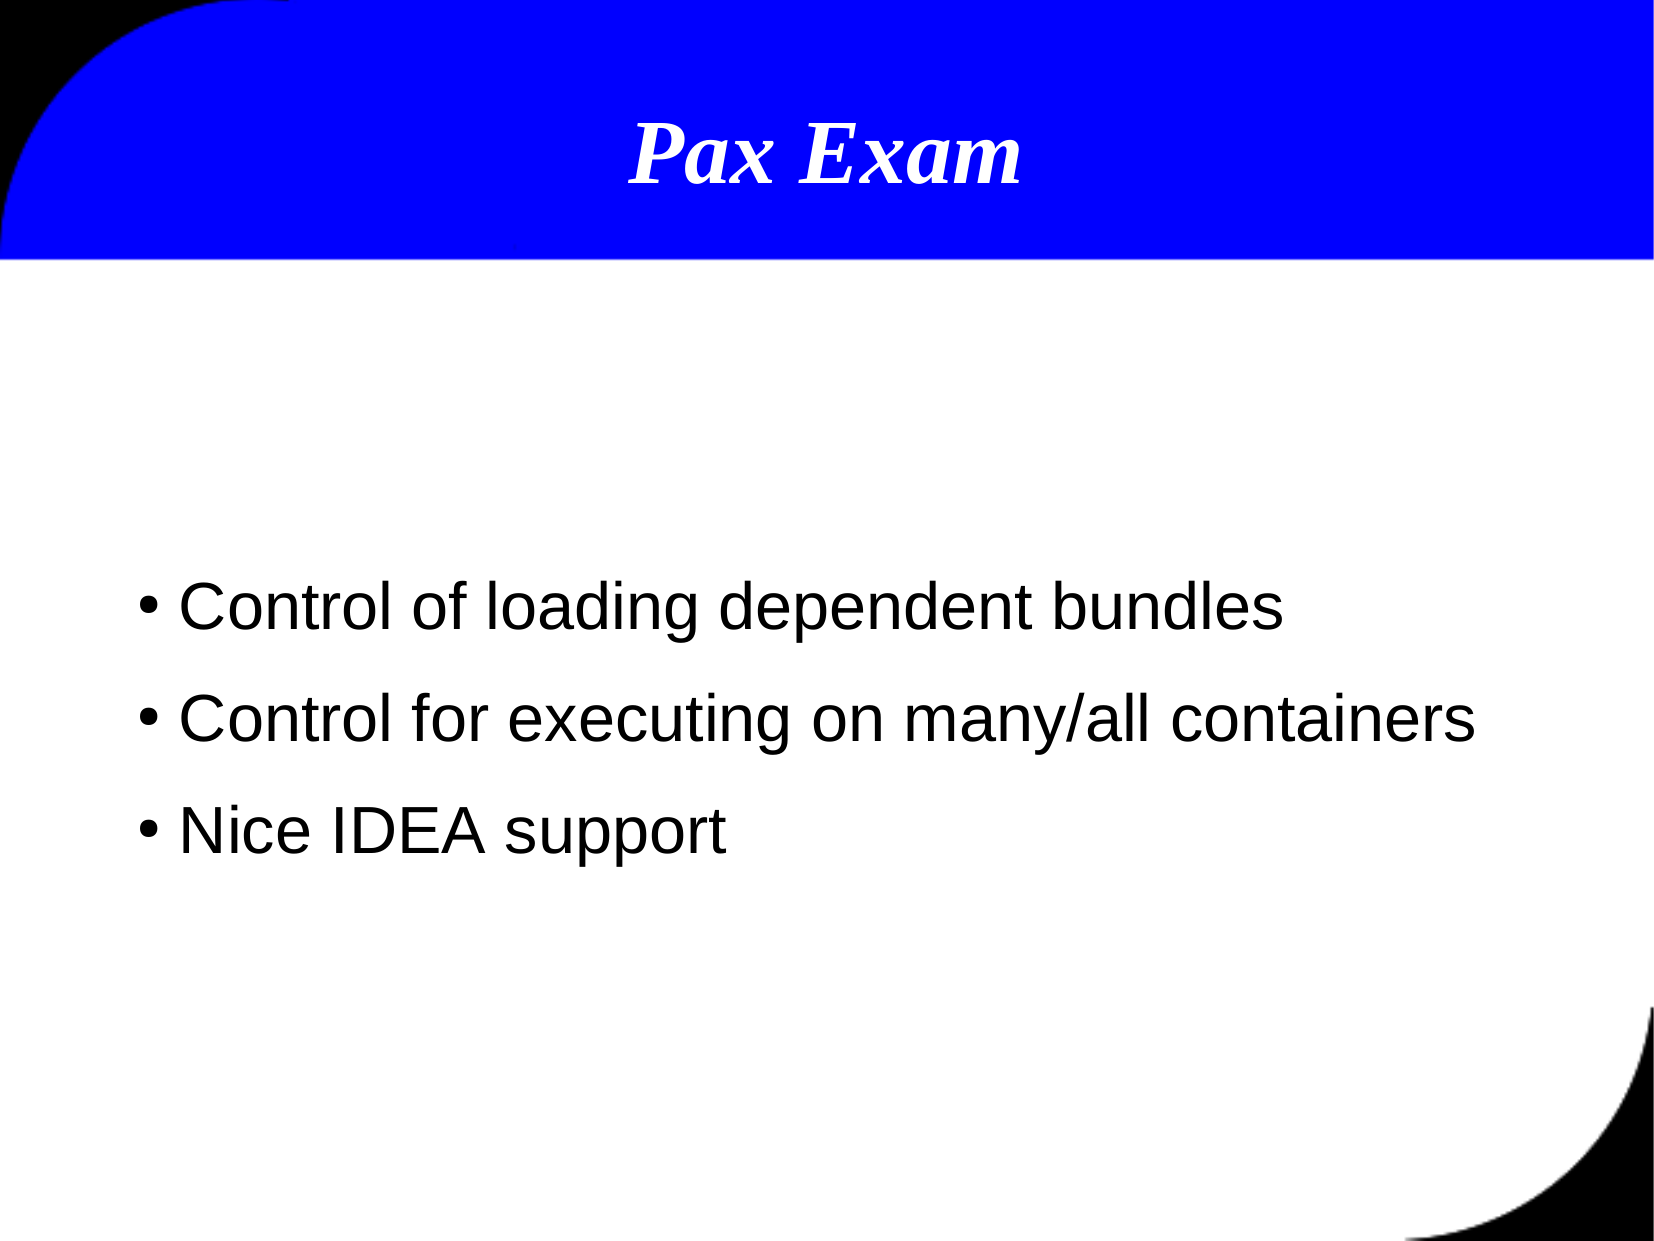

# Pax Exam
 Control of loading dependent bundles
 Control for executing on many/all containers
 Nice IDEA support